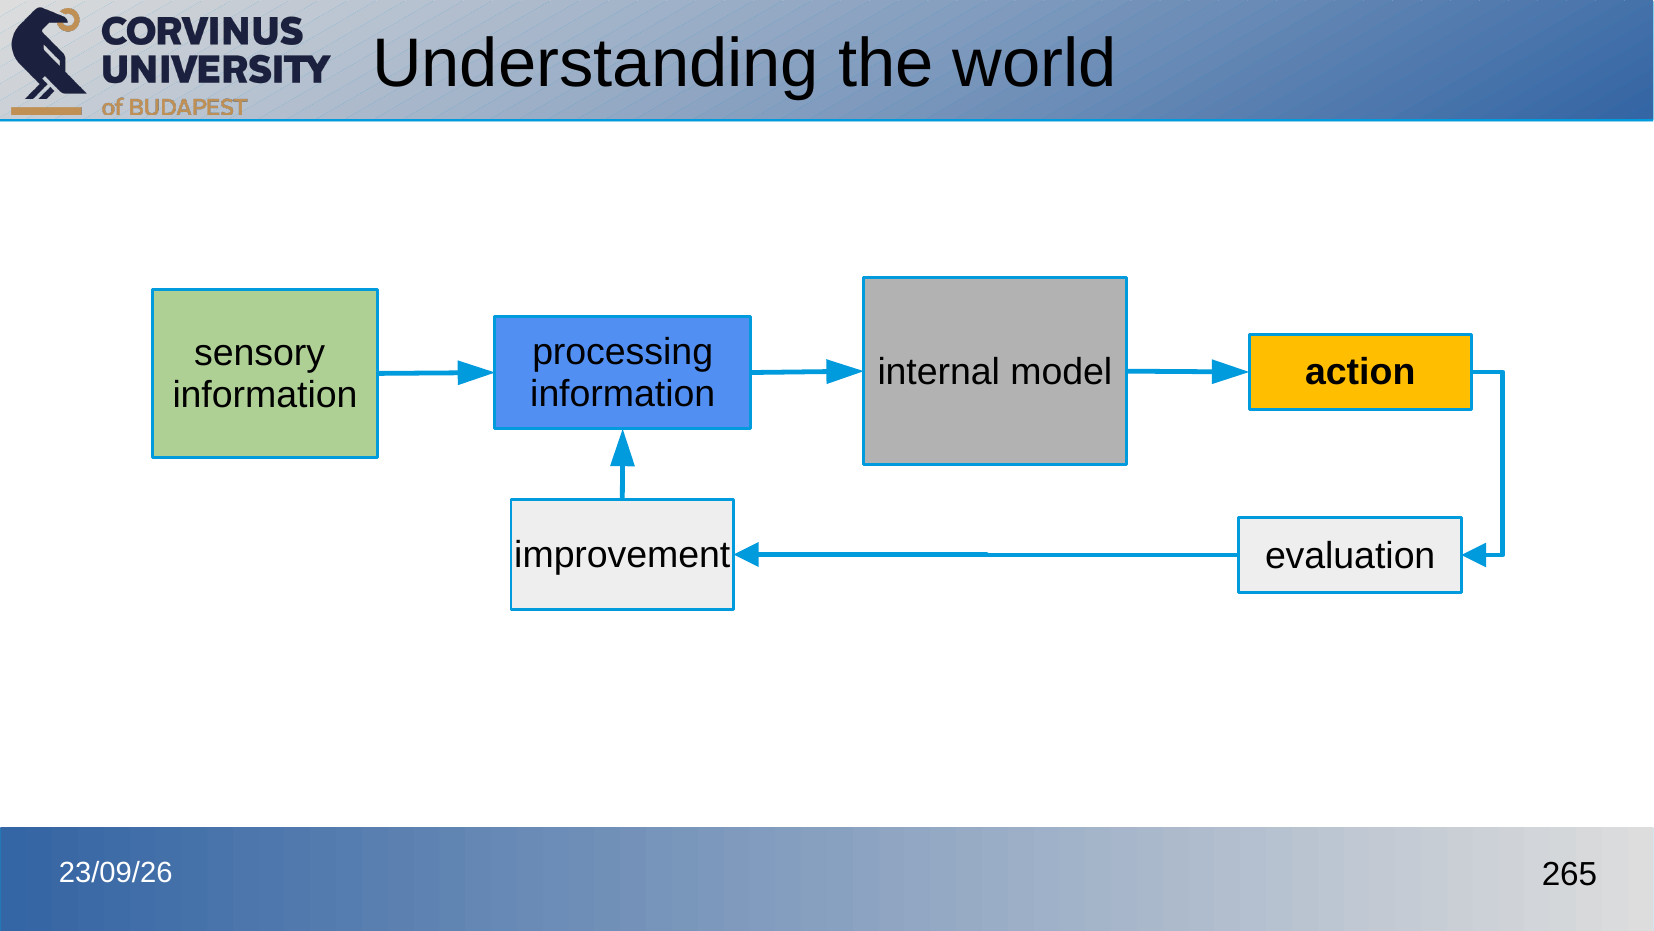

# Understanding the world
internal model
sensory
information
processing
information
action
improvement
evaluation